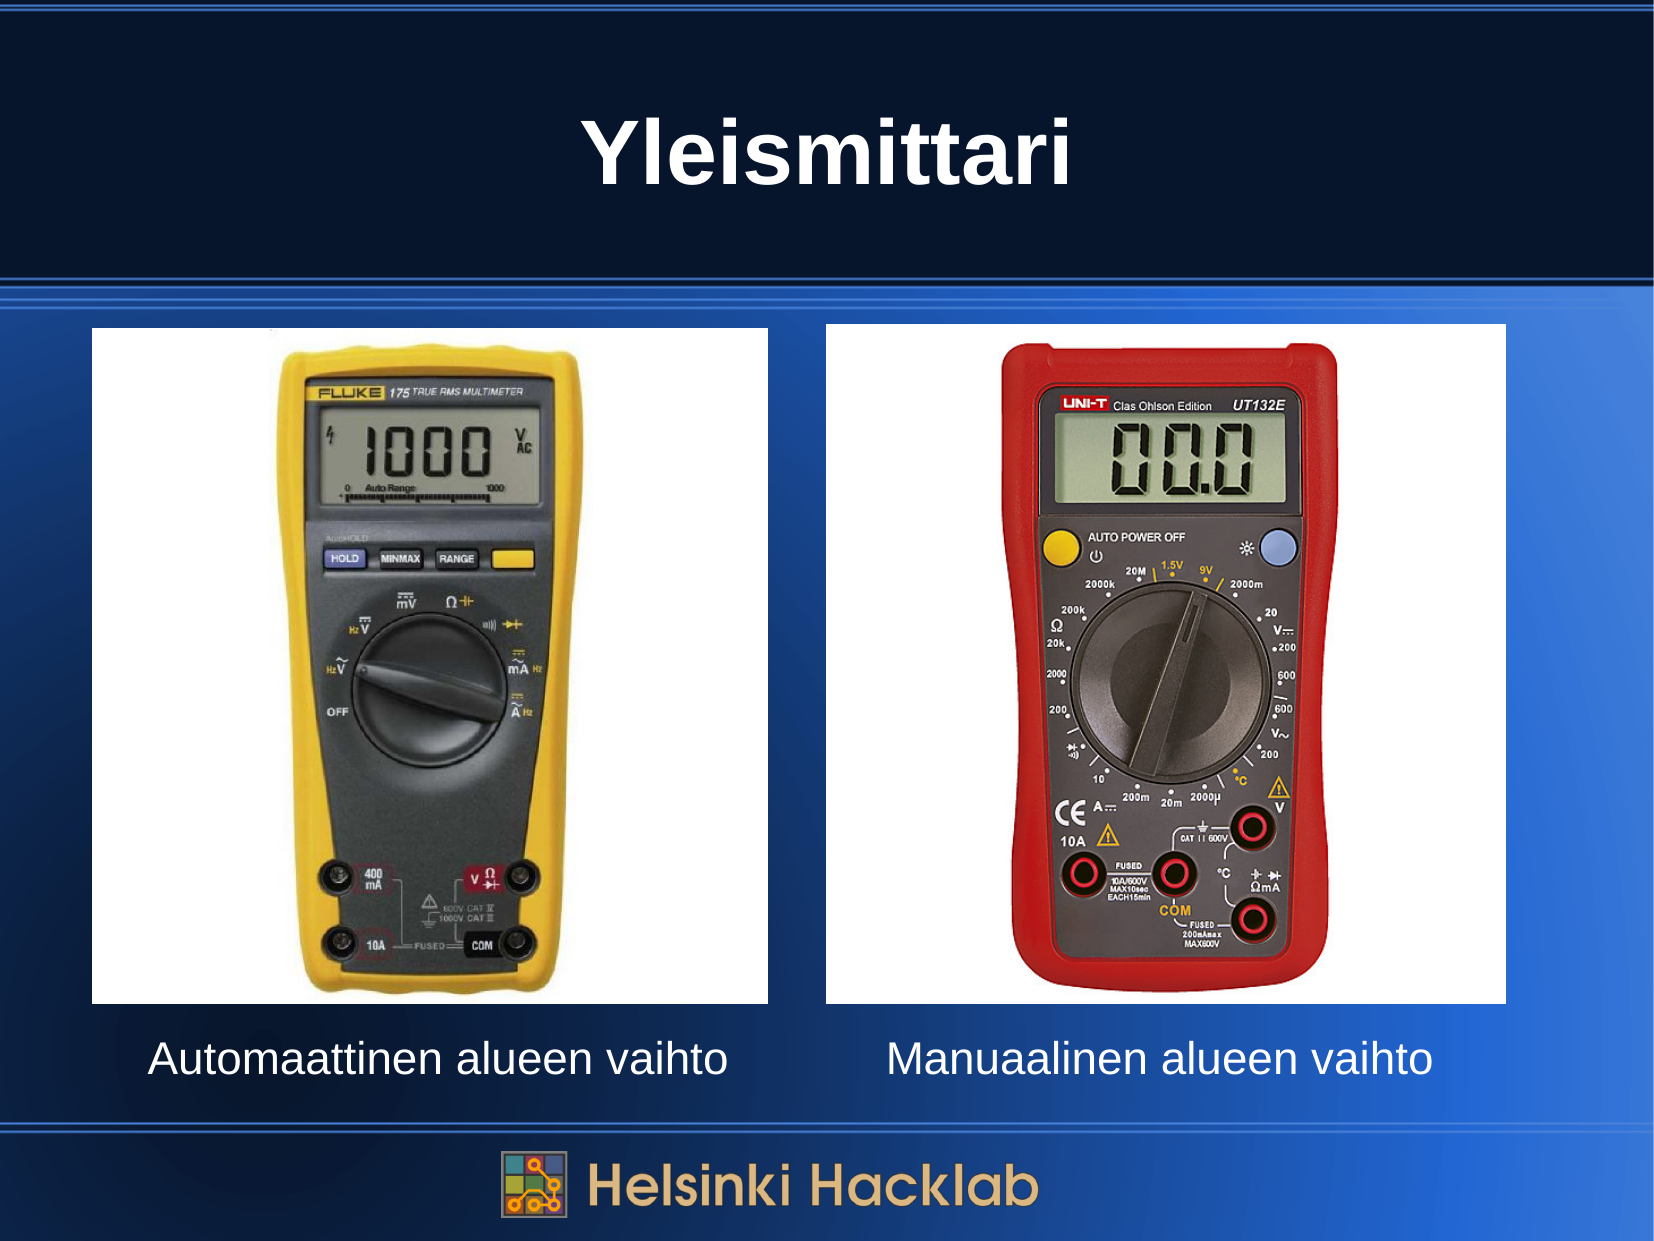

# Yleismittari
Automaattinen alueen vaihto
Manuaalinen alueen vaihto